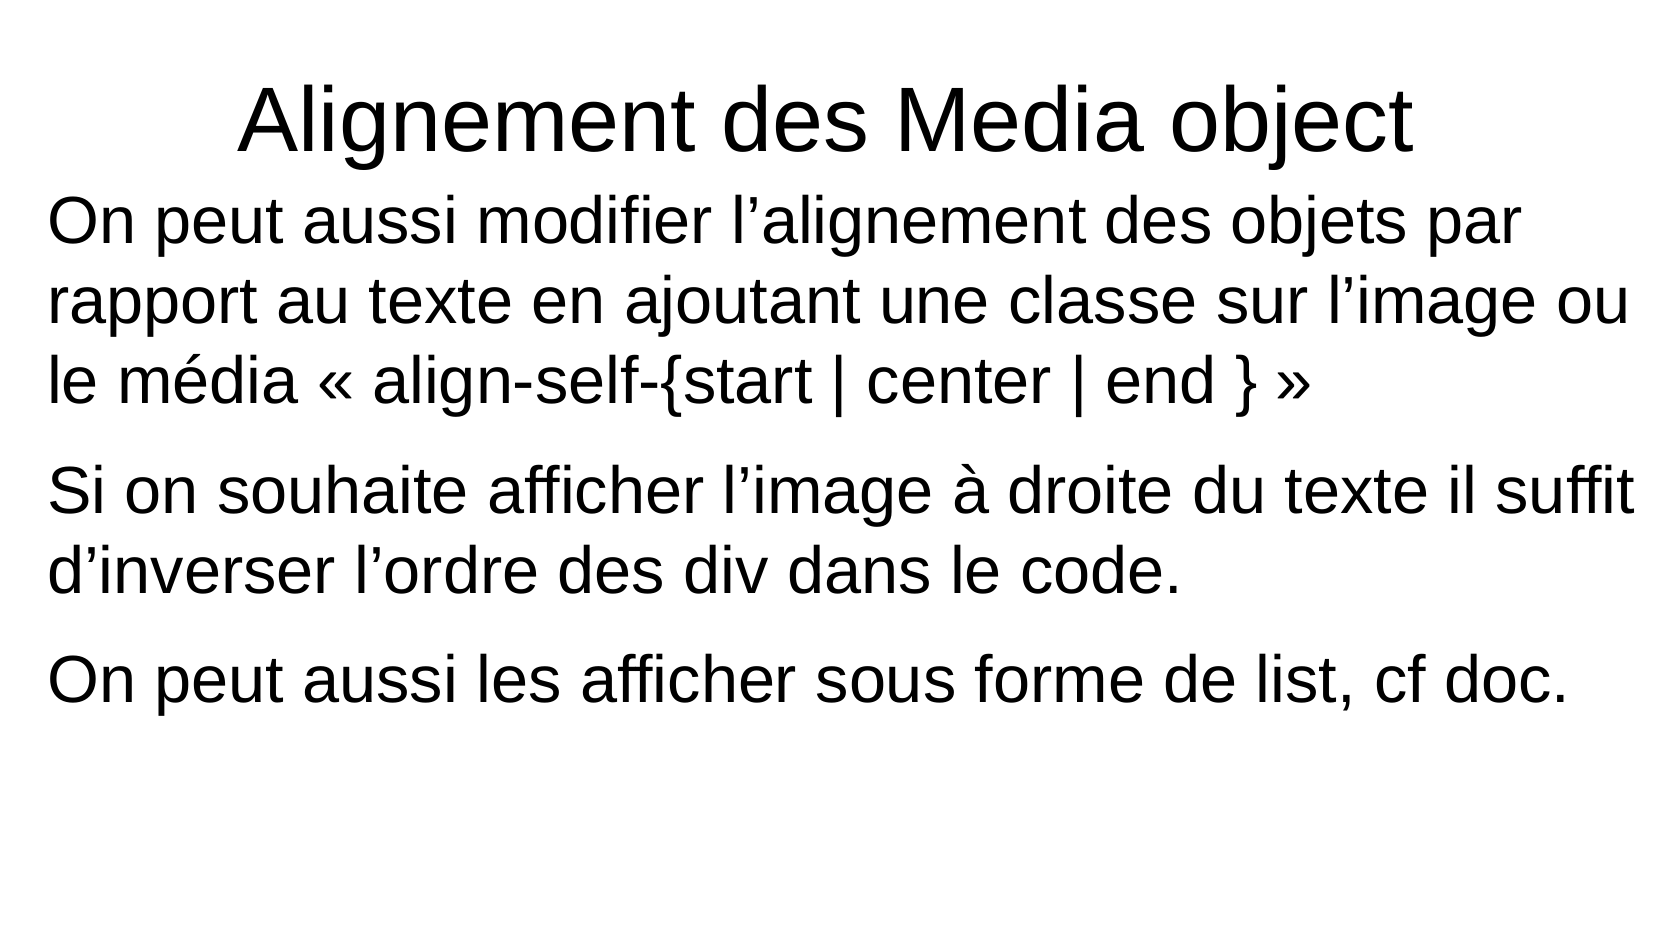

# Alignement des Media object
On peut aussi modifier l’alignement des objets par rapport au texte en ajoutant une classe sur l’image ou le média « align-self-{start | center | end } »
Si on souhaite afficher l’image à droite du texte il suffit d’inverser l’ordre des div dans le code.
On peut aussi les afficher sous forme de list, cf doc.